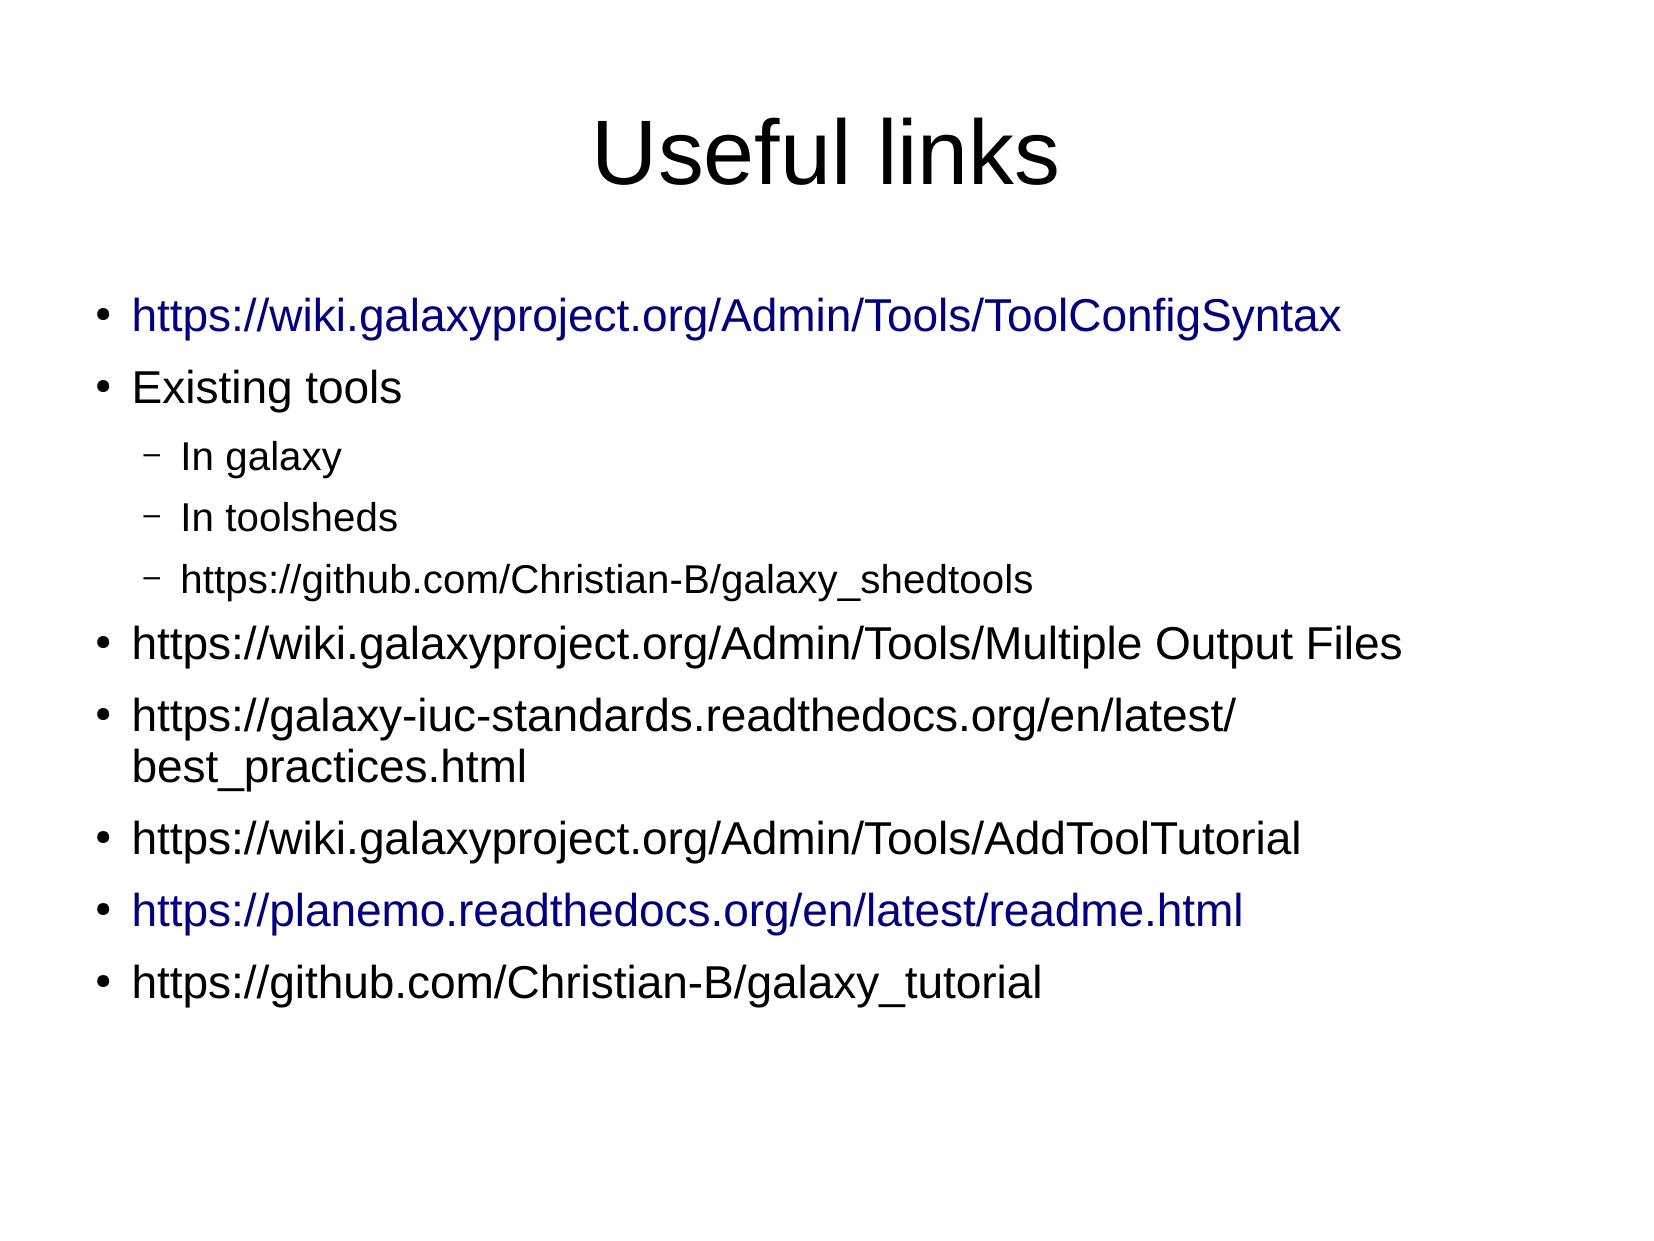

# Useful links
https://wiki.galaxyproject.org/Admin/Tools/ToolConfigSyntax
Existing tools
In galaxy
In toolsheds
https://github.com/Christian-B/galaxy_shedtools
https://wiki.galaxyproject.org/Admin/Tools/Multiple Output Files
https://galaxy-iuc-standards.readthedocs.org/en/latest/best_practices.html
https://wiki.galaxyproject.org/Admin/Tools/AddToolTutorial
https://planemo.readthedocs.org/en/latest/readme.html
https://github.com/Christian-B/galaxy_tutorial